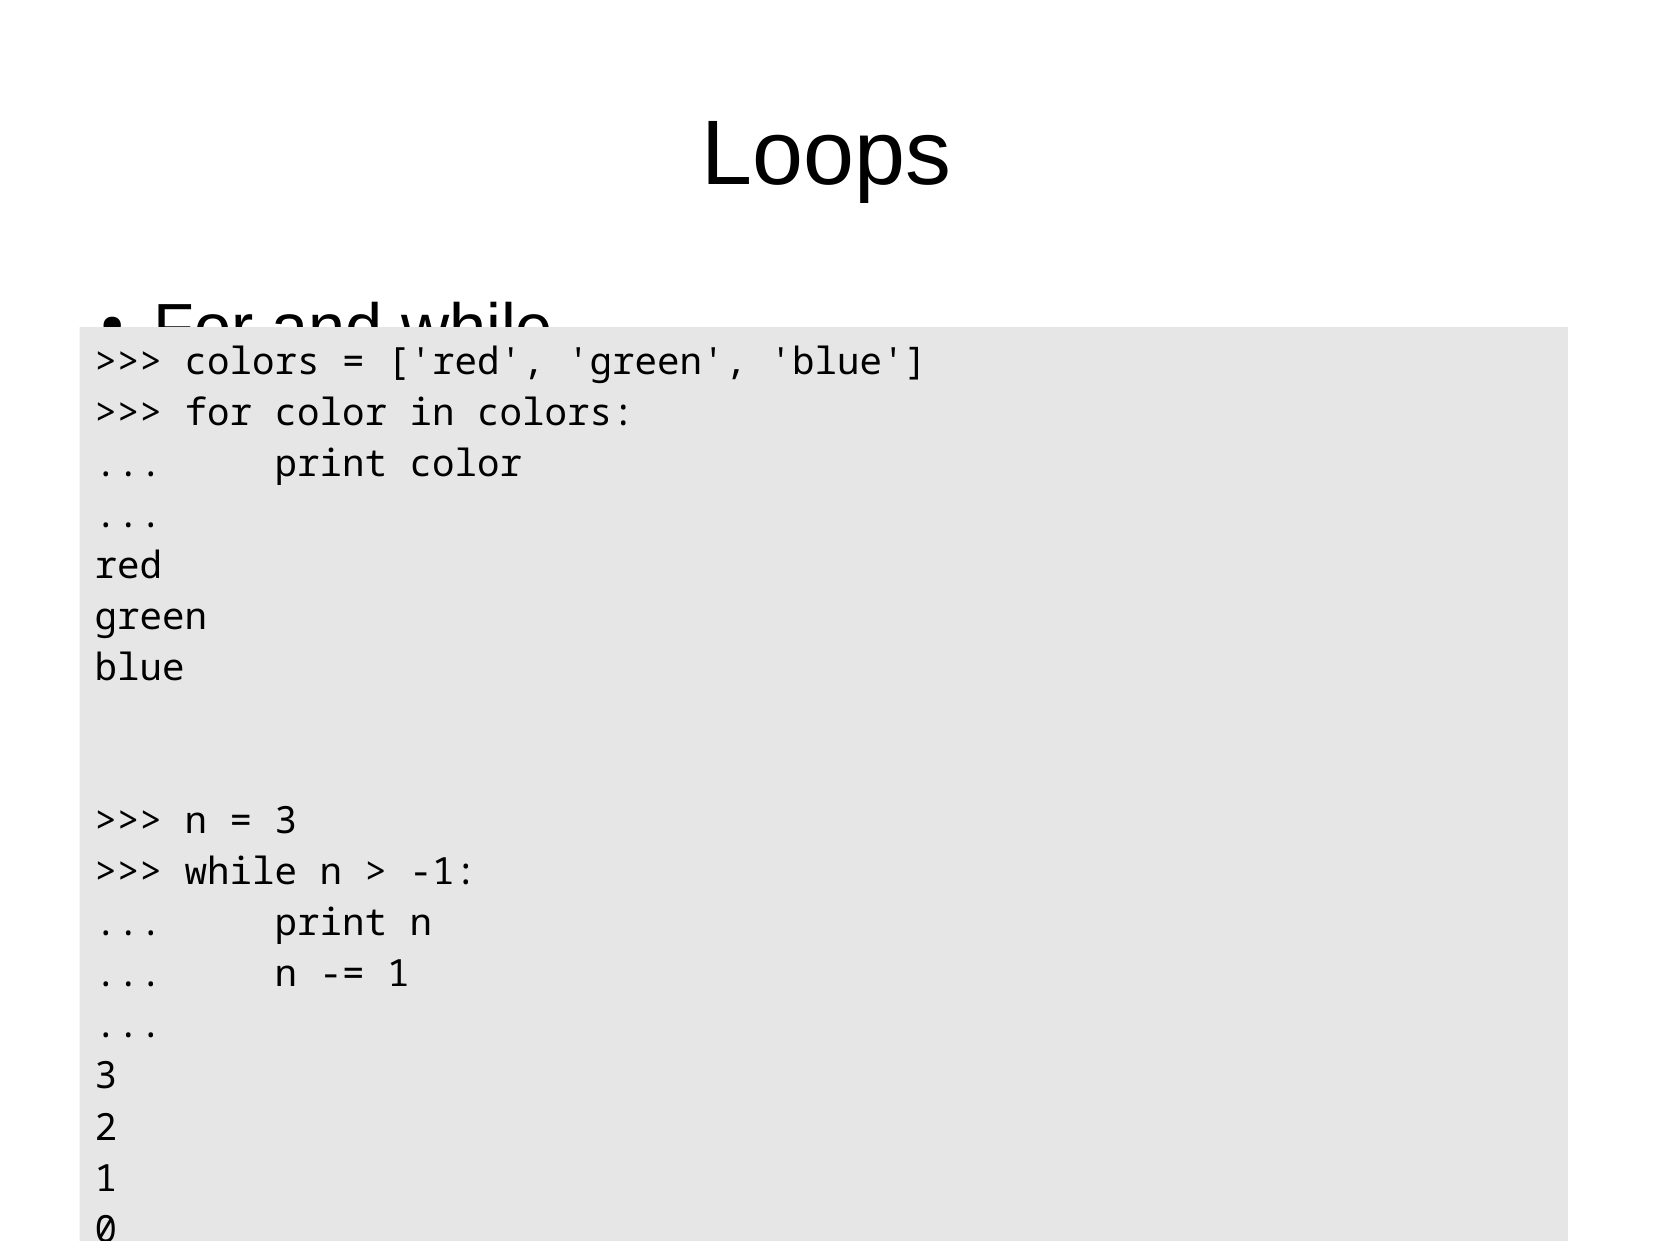

# Loops
For and while
>>> colors = ['red', 'green', 'blue']
>>> for color in colors:
... print color
...
red
green
blue
>>> n = 3
>>> while n > -1:
... print n
... n -= 1
...
3
2
1
0